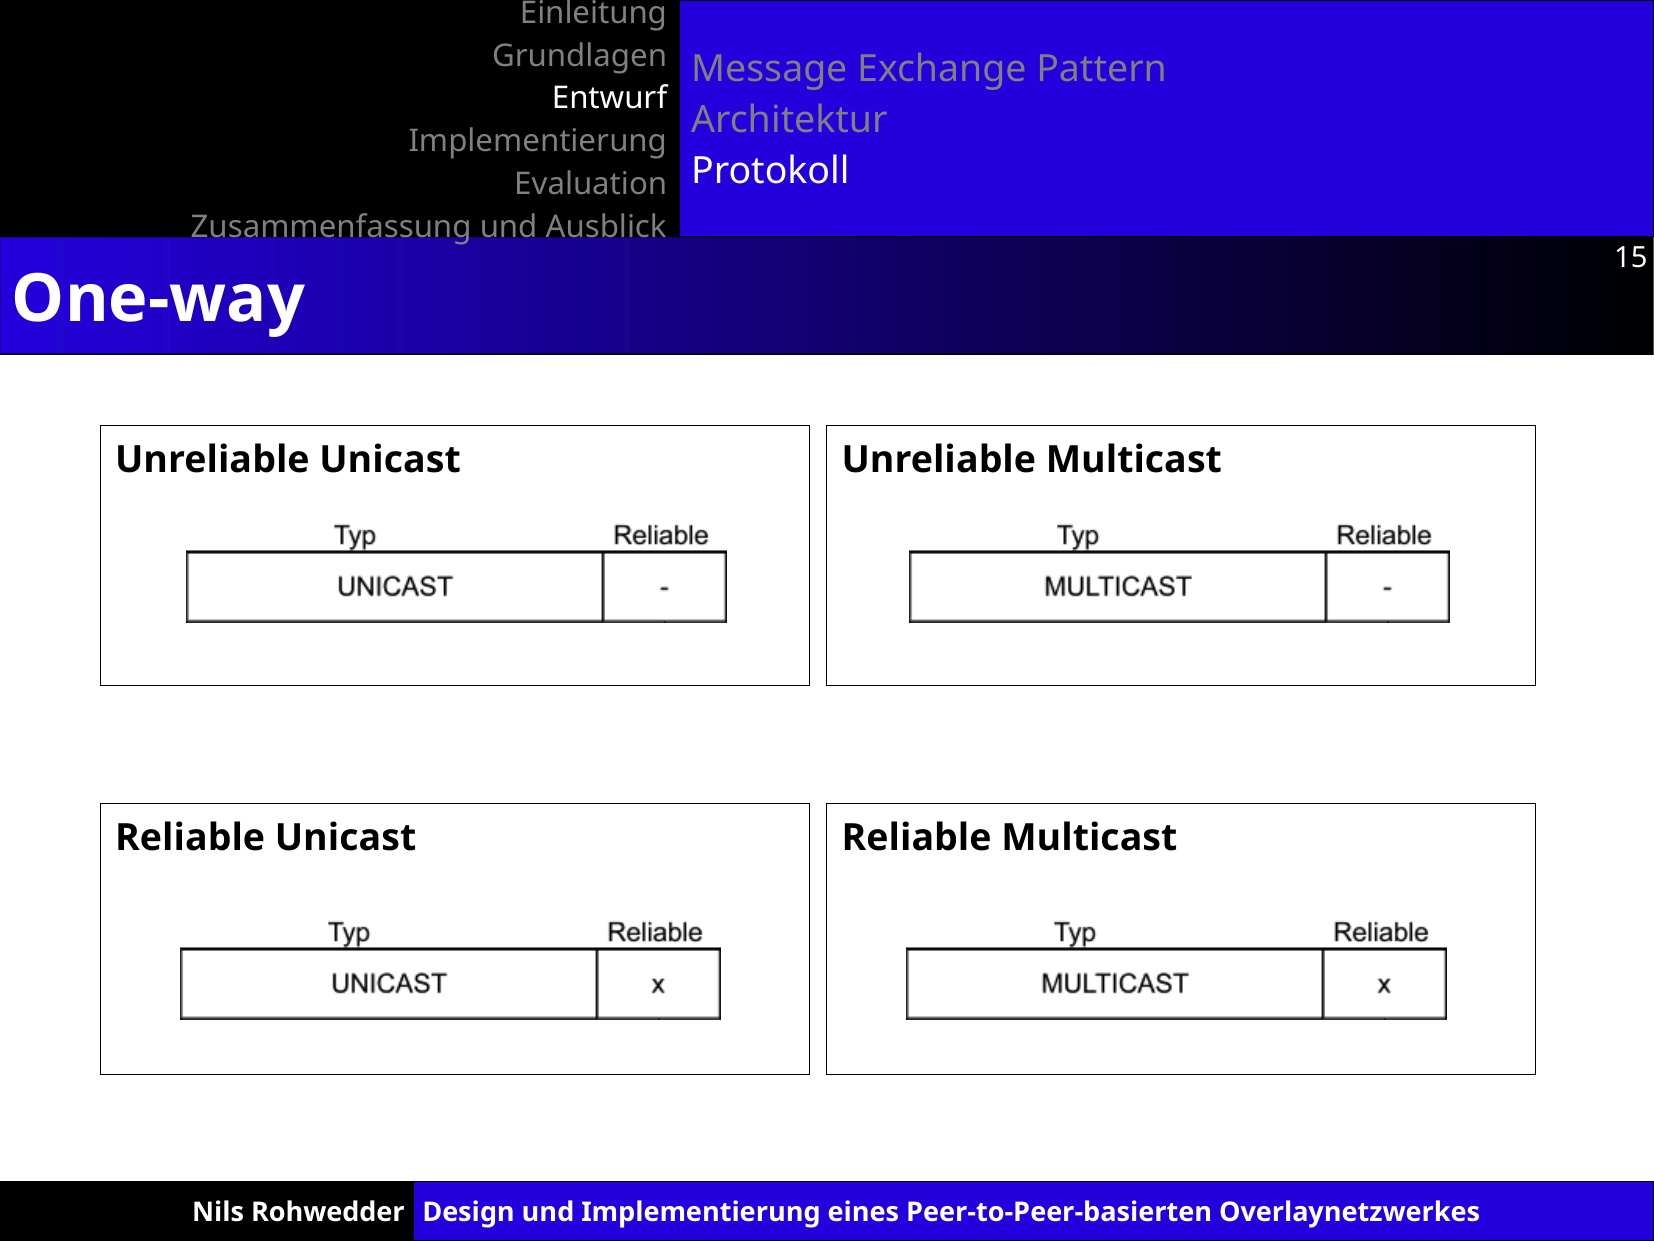

# One-way
15
Unreliable Unicast
Unreliable Multicast
Reliable Unicast
Reliable Multicast